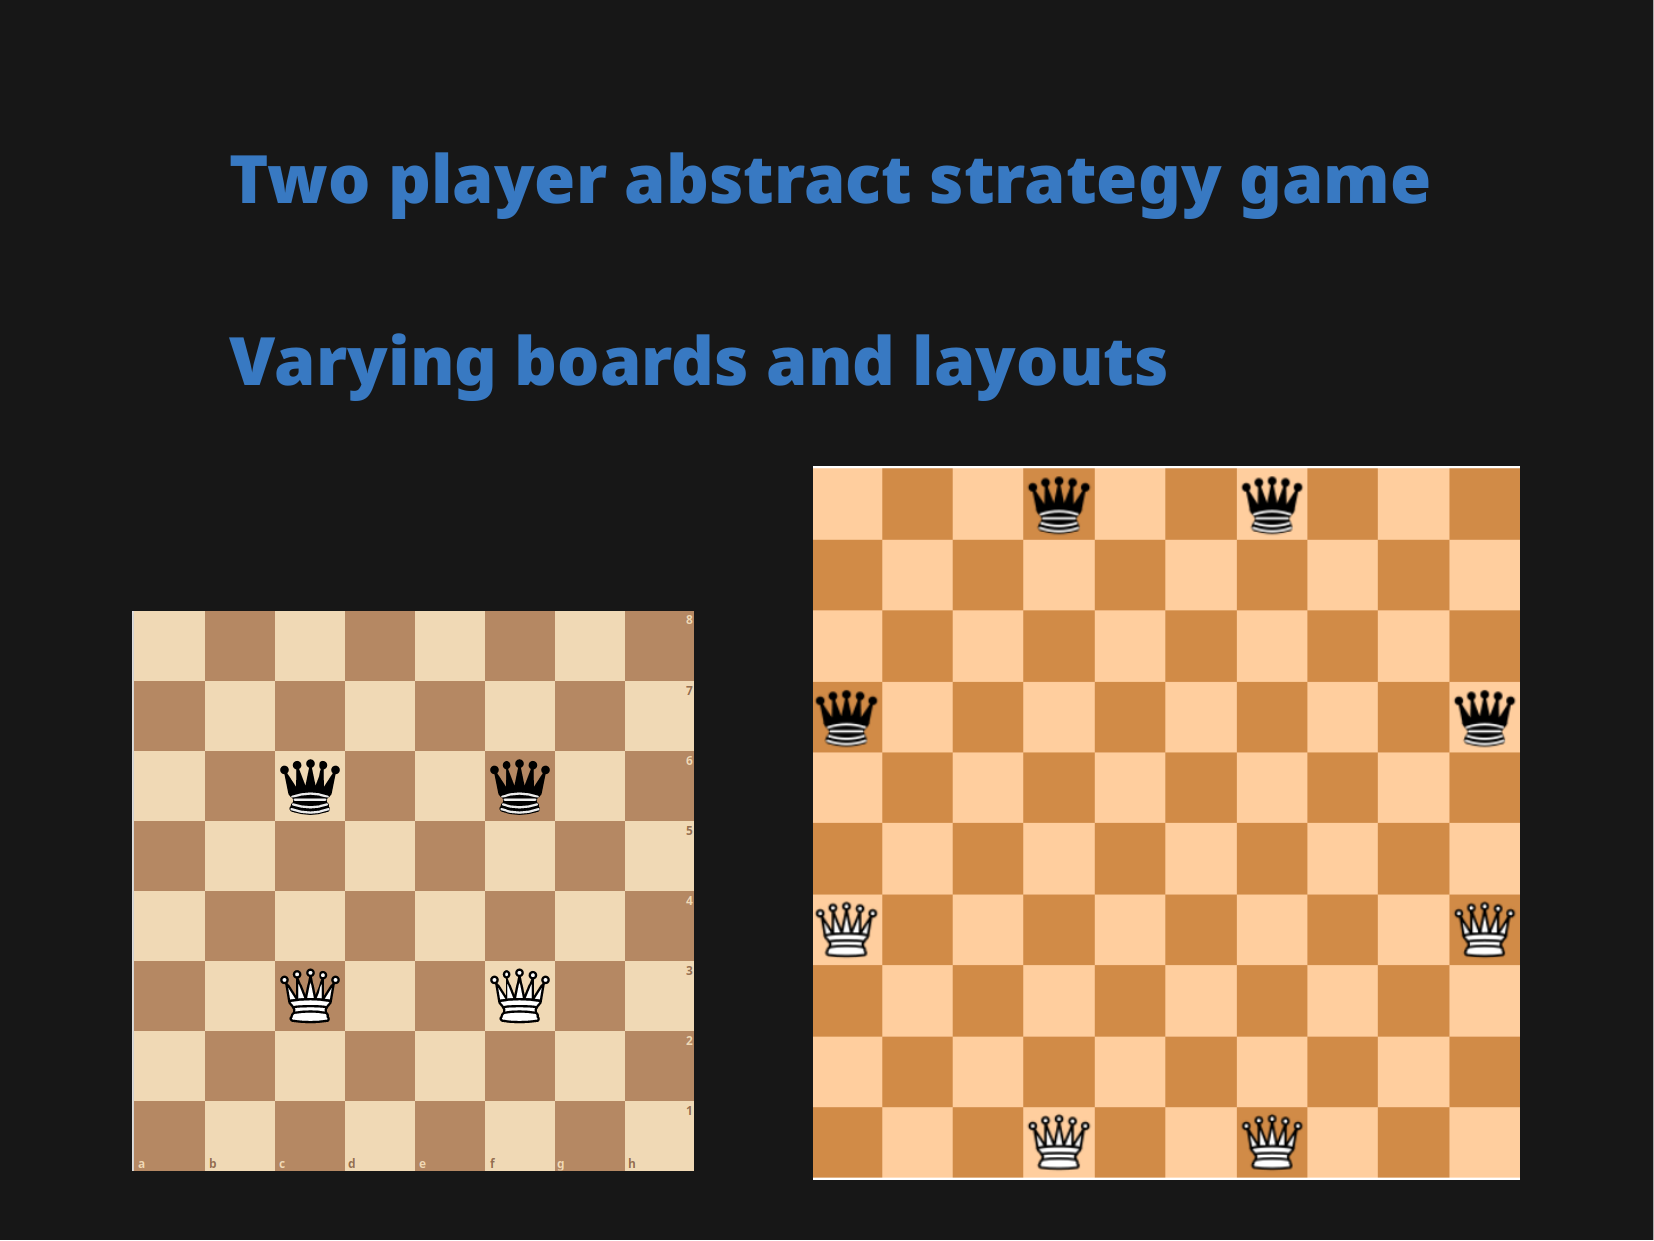

Two player abstract strategy game
Varying boards and layouts